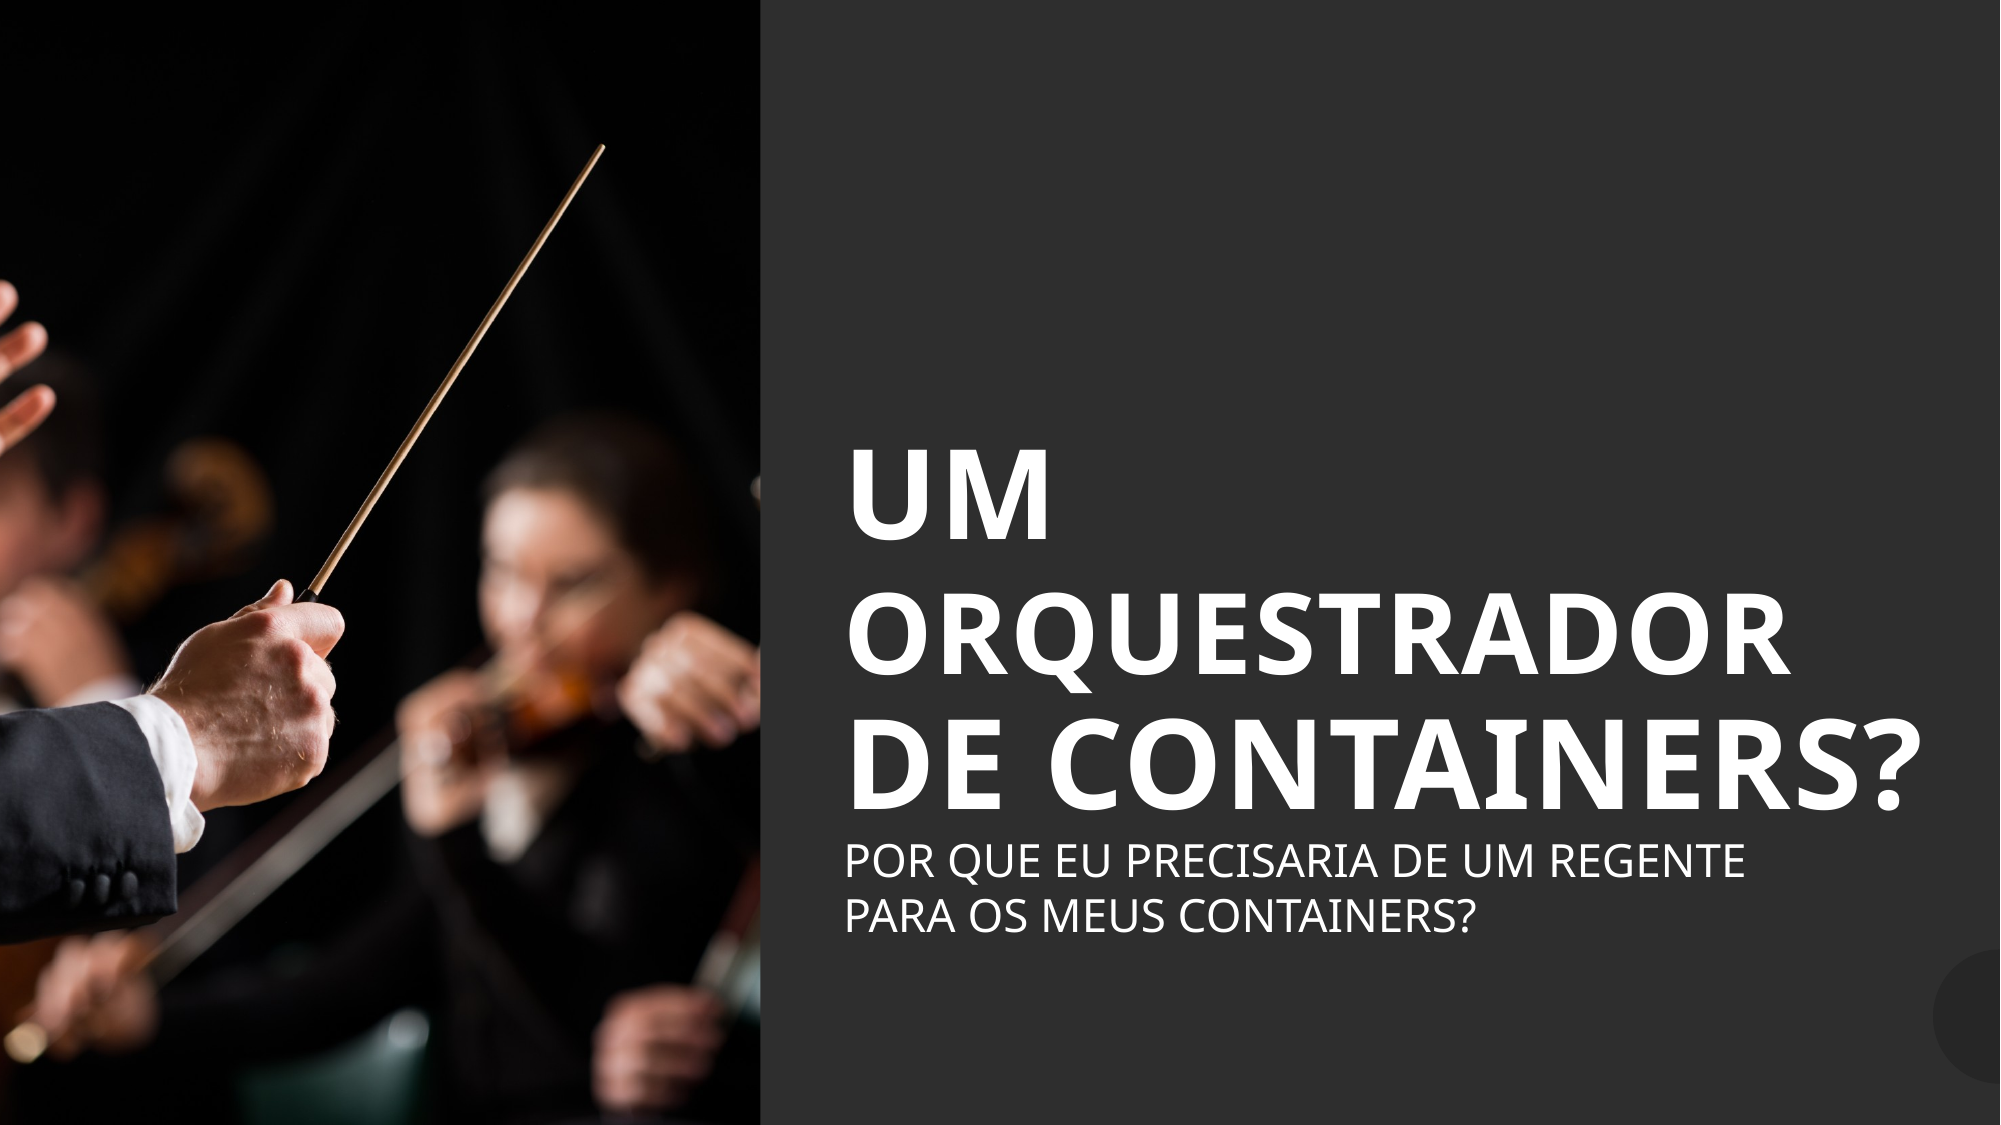

# UM ORQUESTRADOR DE CONTAINERS?
POR QUE EU PRECISARIA DE UM REGENTE PARA OS MEUS CONTAINERS?